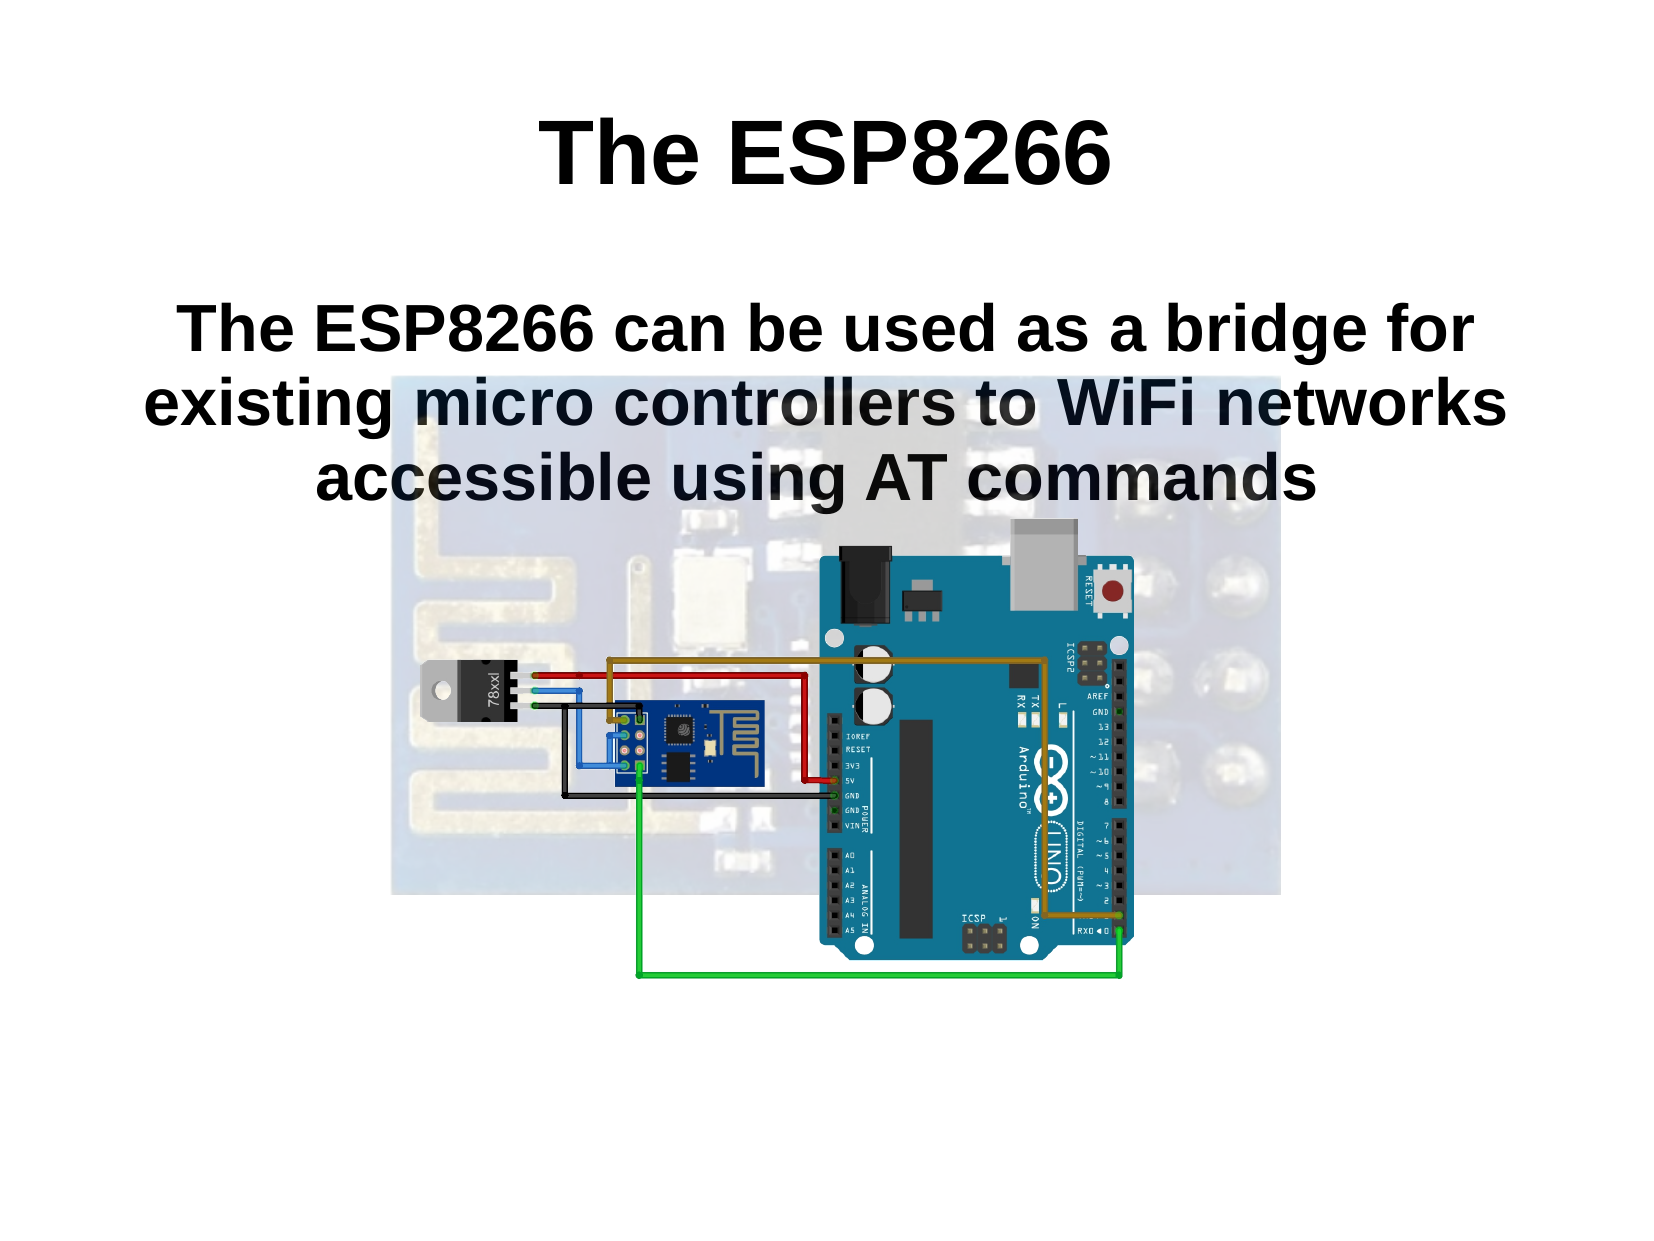

# The ESP8266
The ESP8266 can be used as a bridge for existing micro controllers to WiFi networks accessible using AT commands